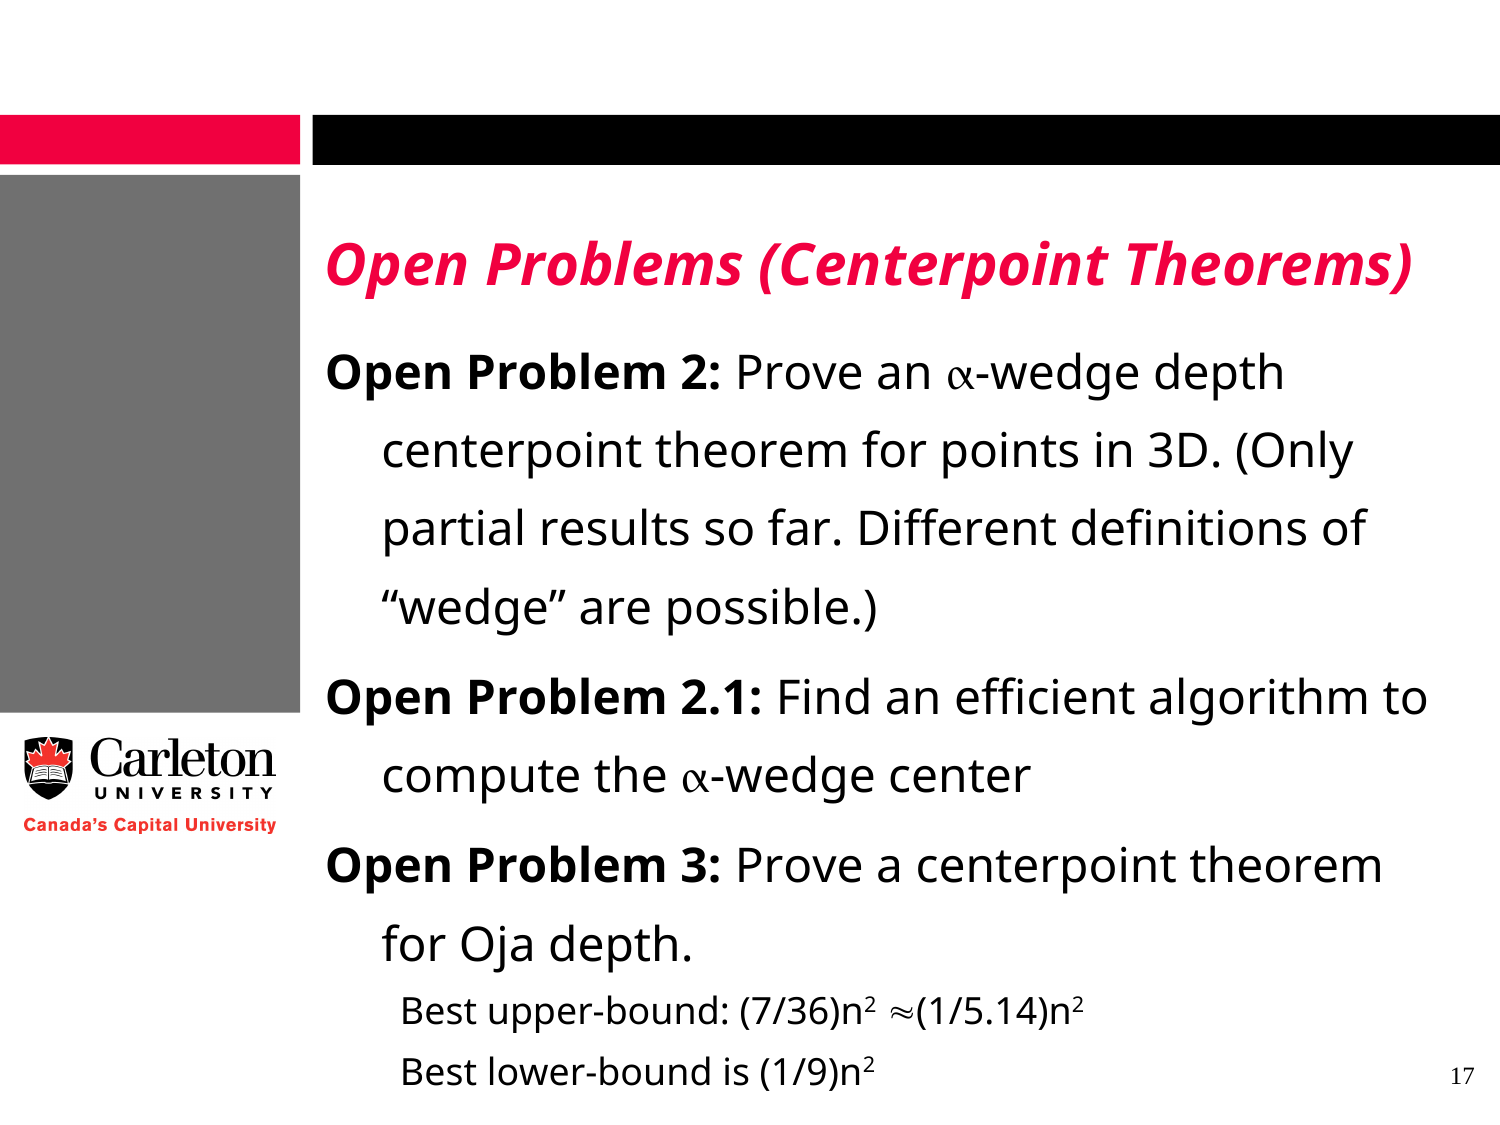

# Open Problems (Centerpoint Theorems)
Open Problem 2: Prove an -wedge depth centerpoint theorem for points in 3D. (Only partial results so far. Different definitions of “wedge” are possible.)
Open Problem 2.1: Find an efficient algorithm to compute the -wedge center
Open Problem 3: Prove a centerpoint theorem for Oja depth.
Best upper-bound: (7/36)n2 (1/5.14)n2
Best lower-bound is (1/9)n2
17